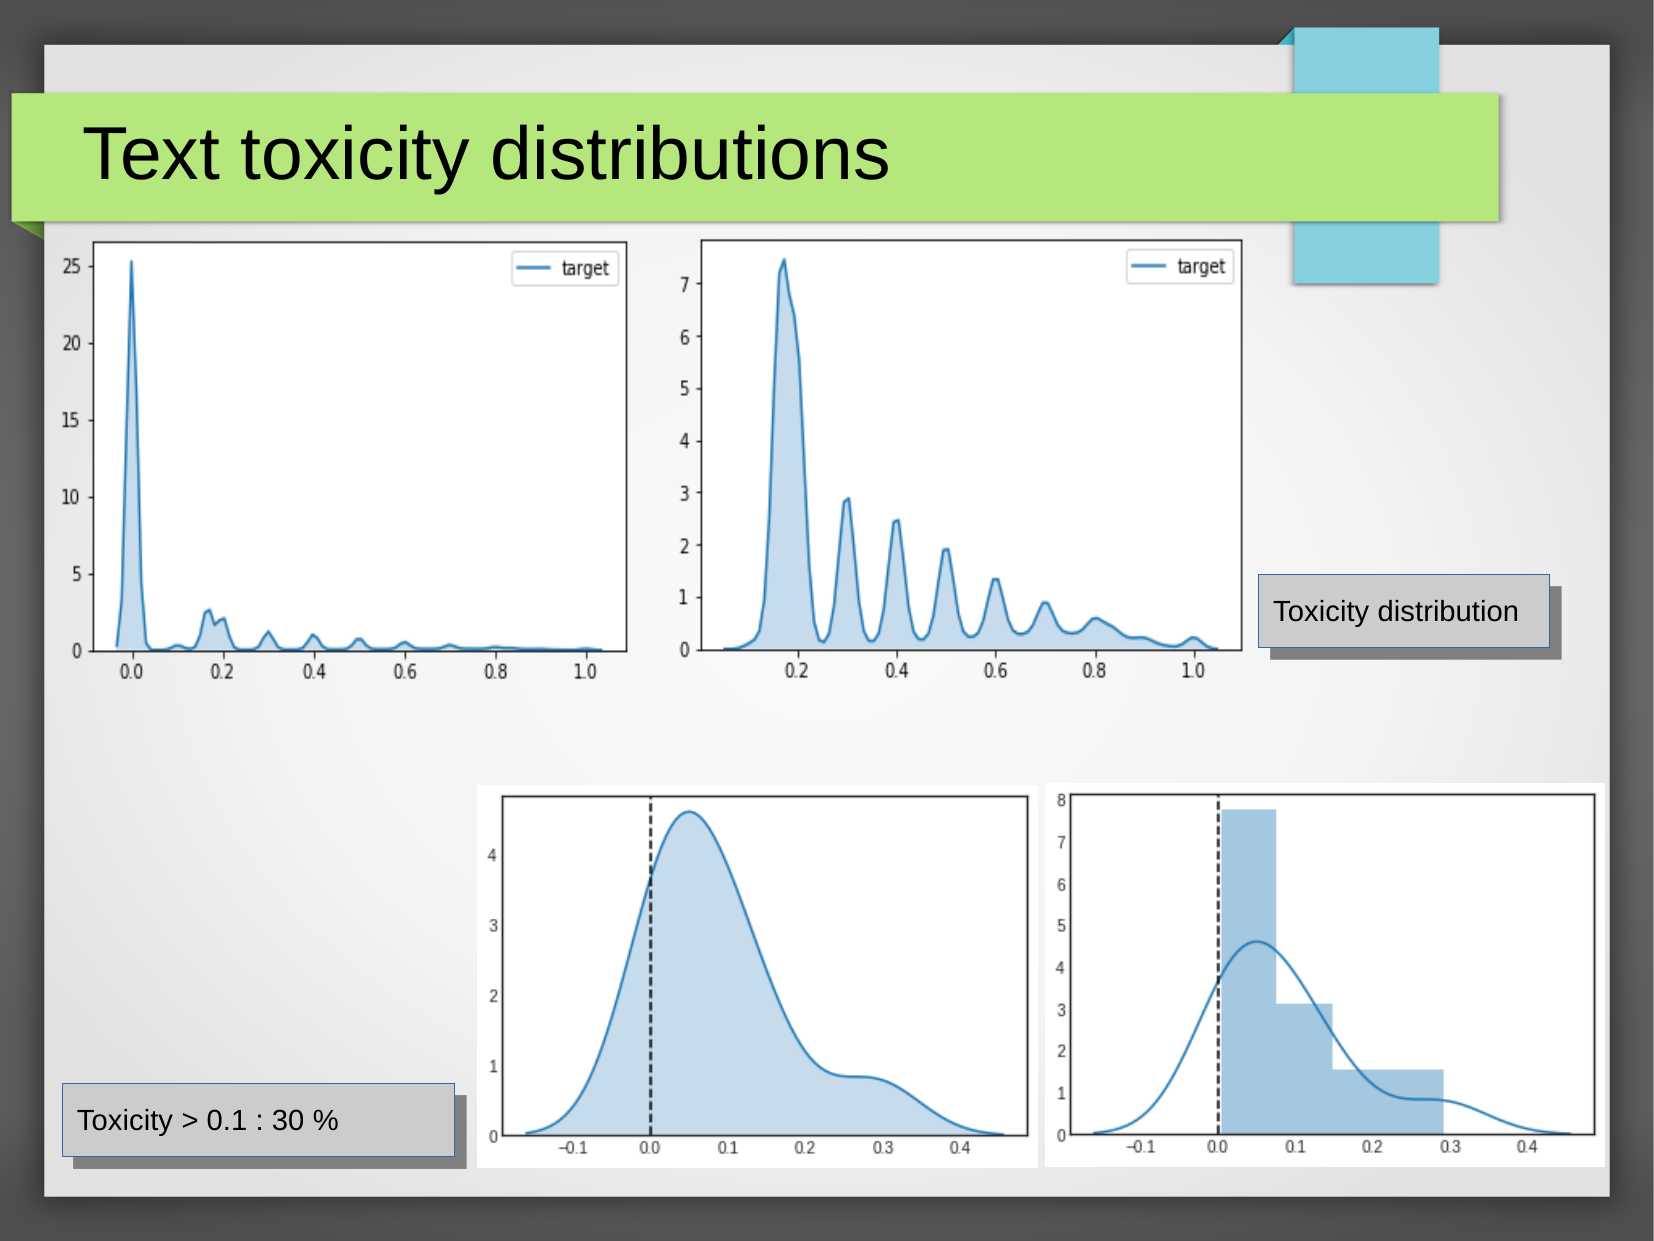

# Text toxicity distributions
Toxicity distribution
Toxicity > 0.1 : 30 %